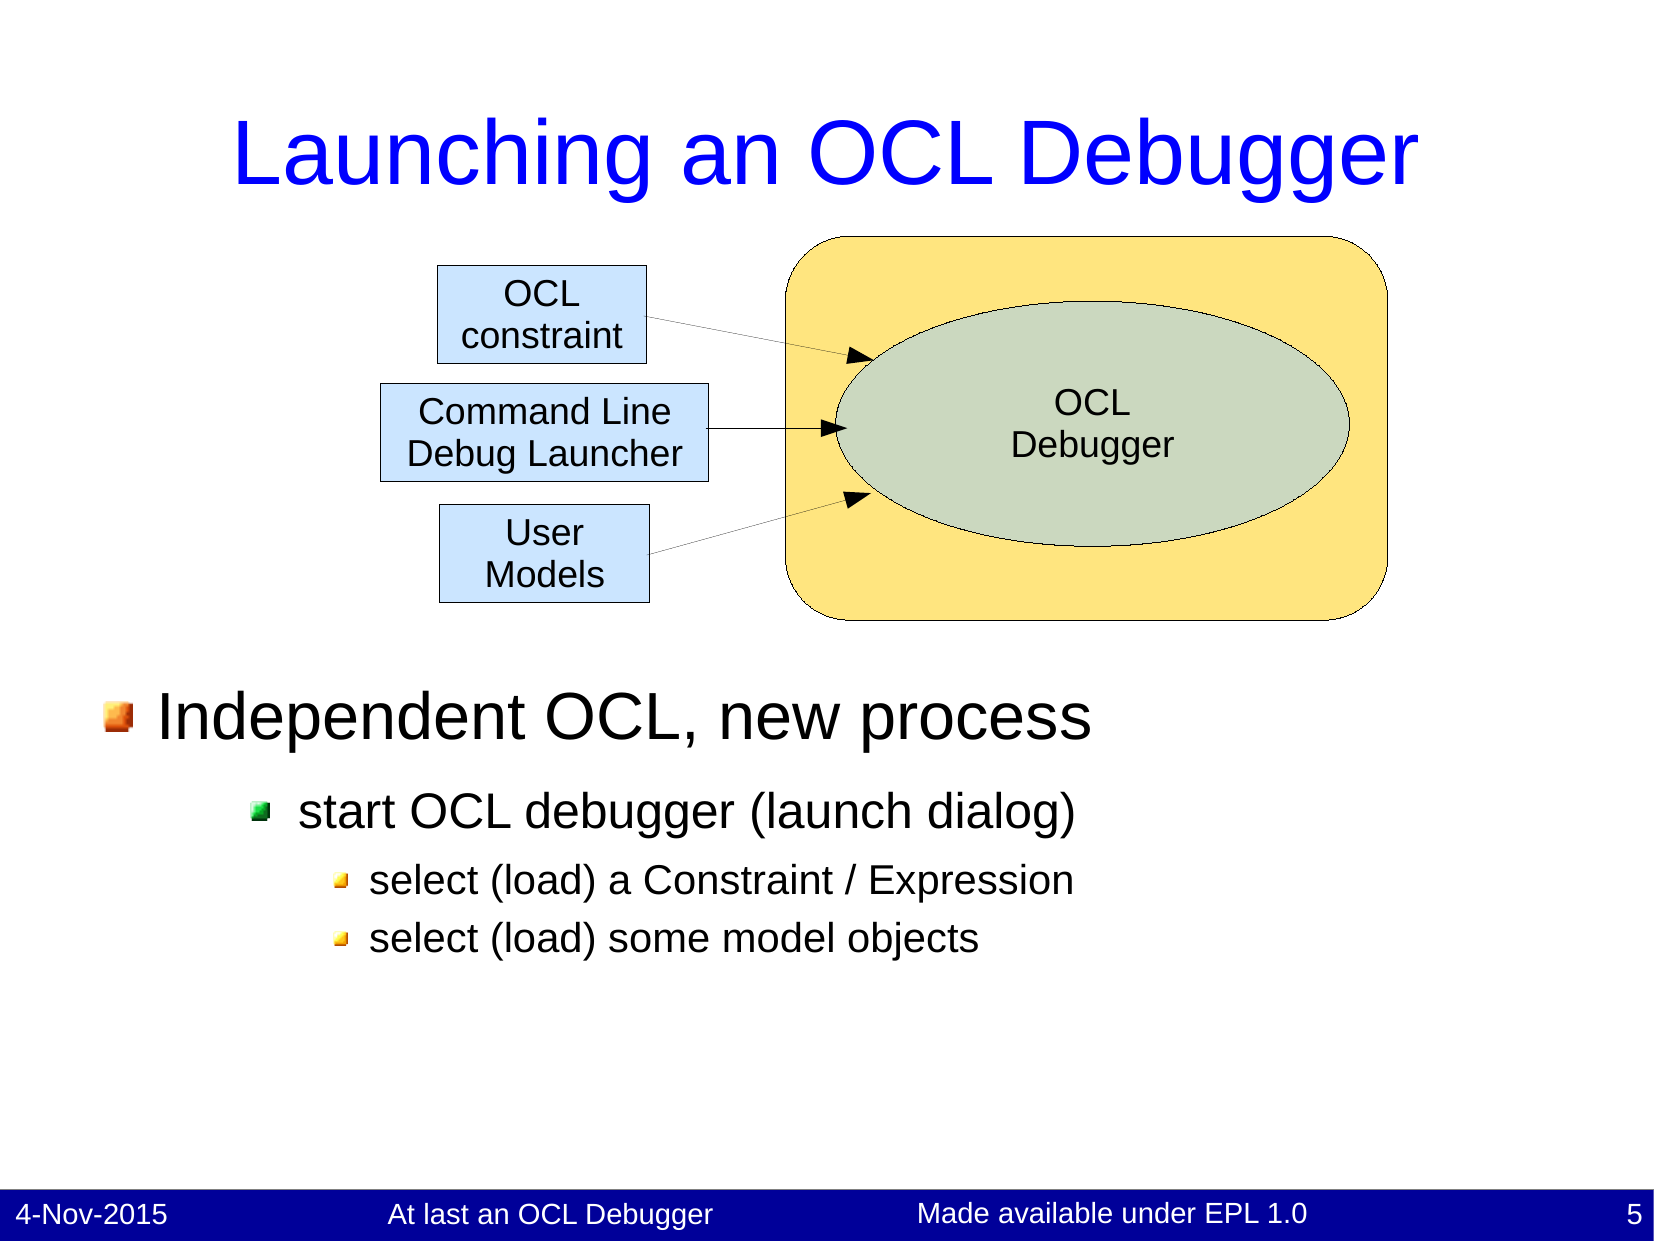

# Launching an OCL Debugger
OCL
constraint
OCL
Debugger
Command Line
Debug Launcher
User
Models
Independent OCL, new process
start OCL debugger (launch dialog)
select (load) a Constraint / Expression
select (load) some model objects
4-Nov-2015
At last an OCL Debugger
5